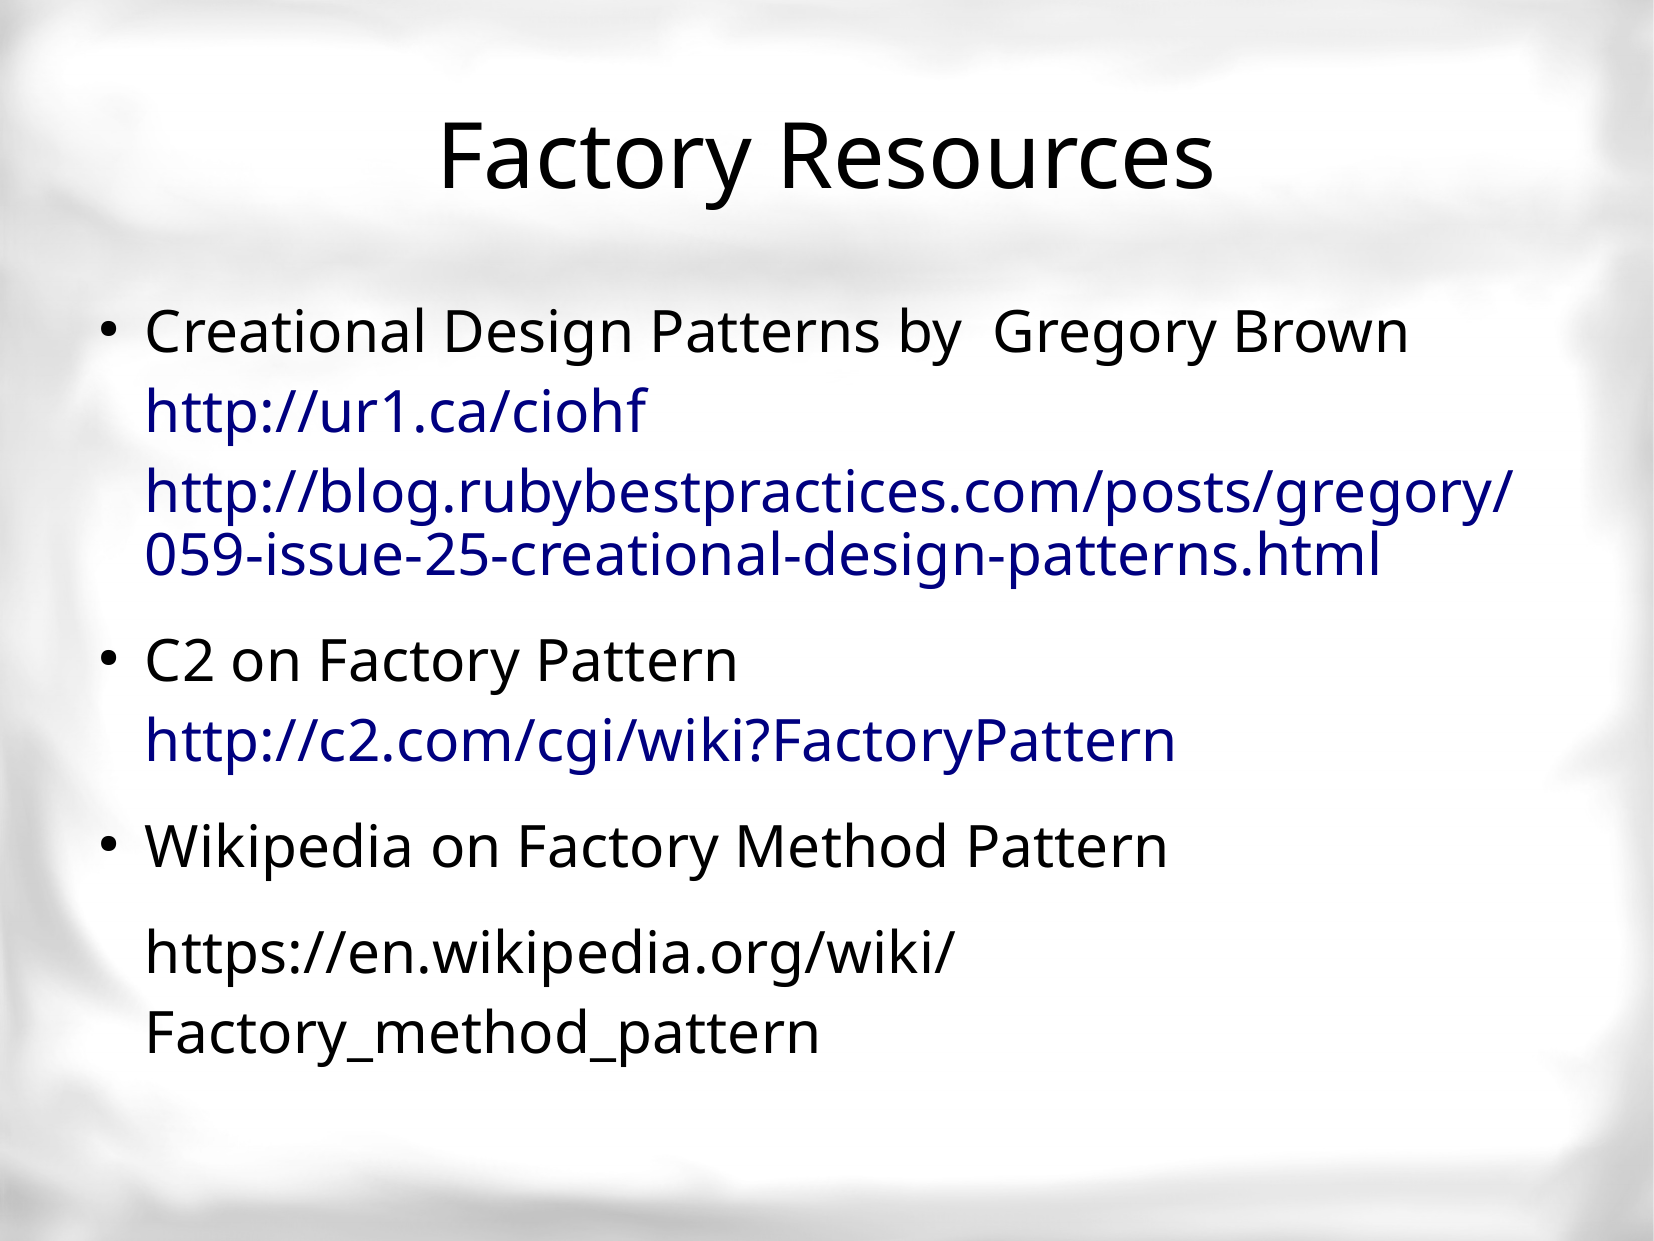

# Factory Resources
Creational Design Patterns by Gregory Brown http://ur1.ca/ciohfhttp://blog.rubybestpractices.com/posts/gregory/059-issue-25-creational-design-patterns.html
C2 on Factory Pattern http://c2.com/cgi/wiki?FactoryPattern
Wikipedia on Factory Method Pattern
https://en.wikipedia.org/wiki/Factory_method_pattern